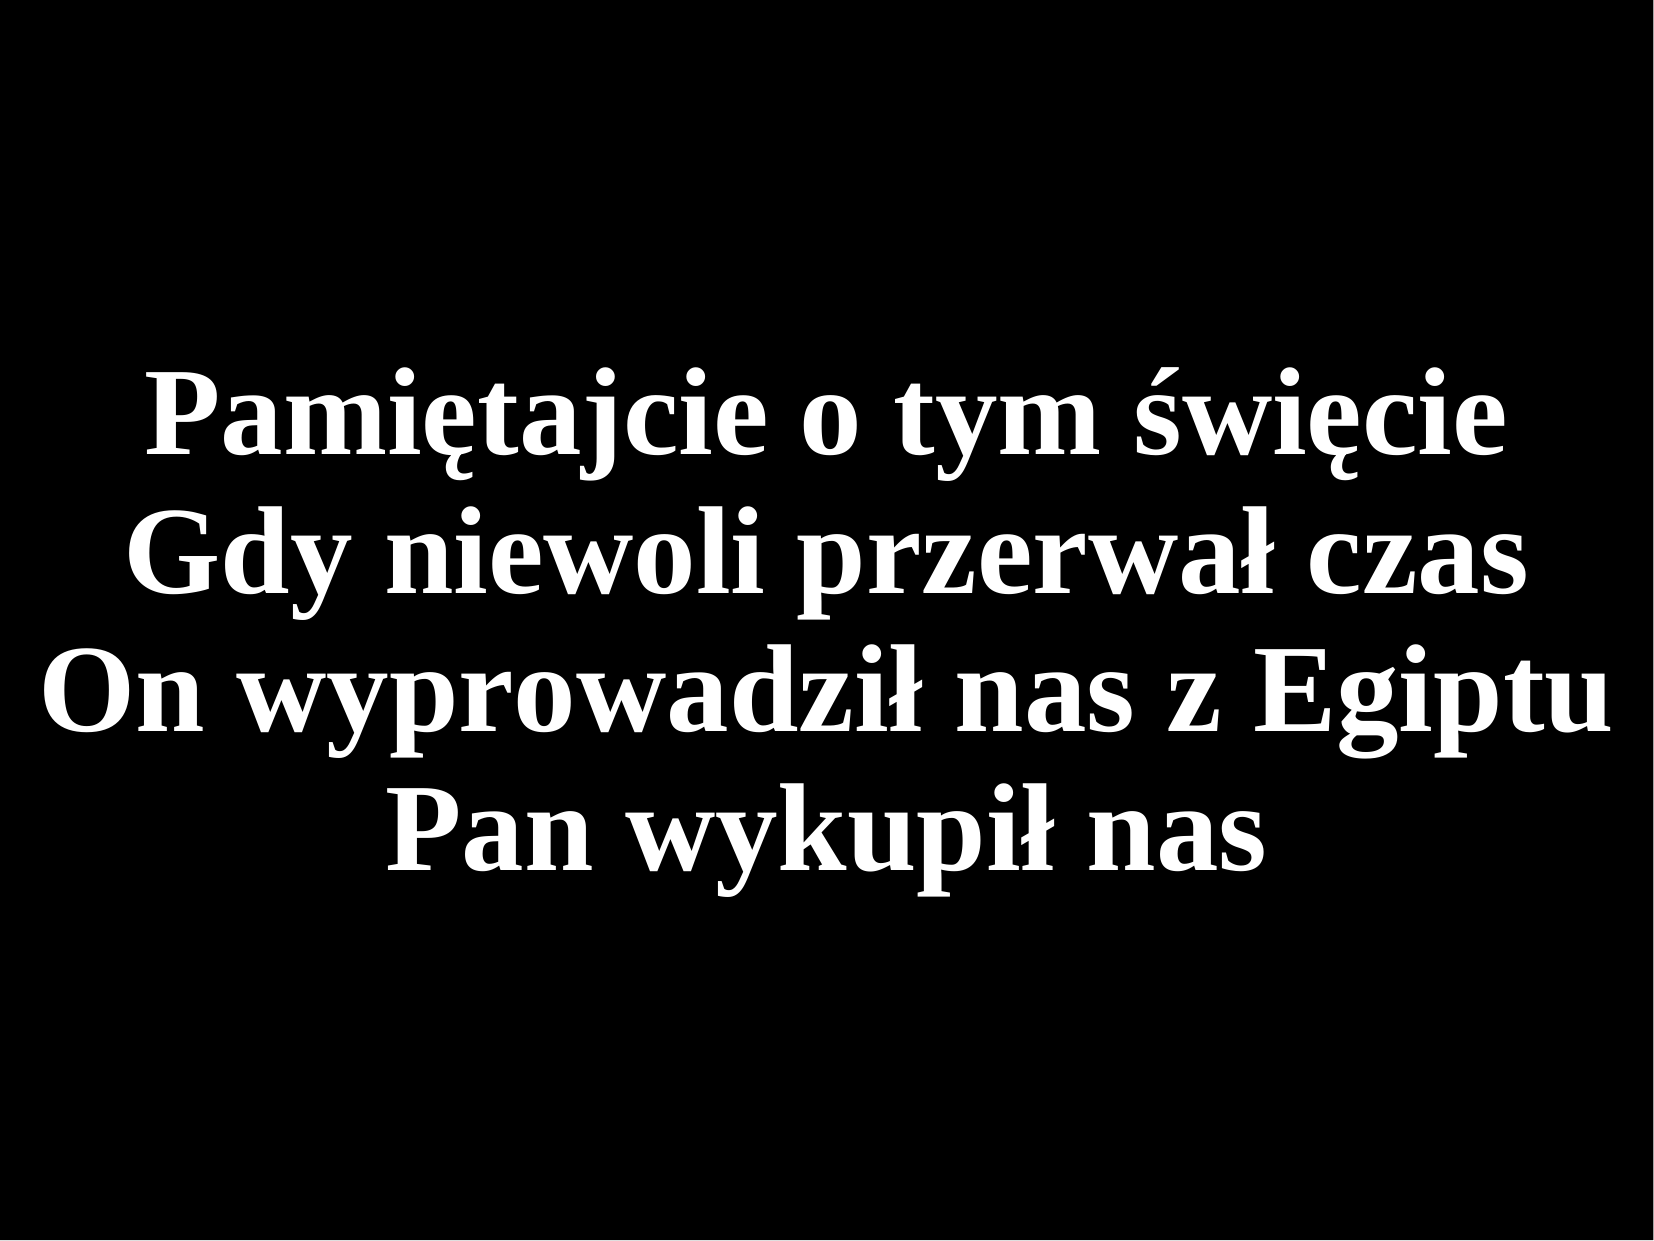

# Pamiętajcie o tym święcie Gdy niewoli przerwał czas On wyprowadził nas z Egiptu Pan wykupił nas